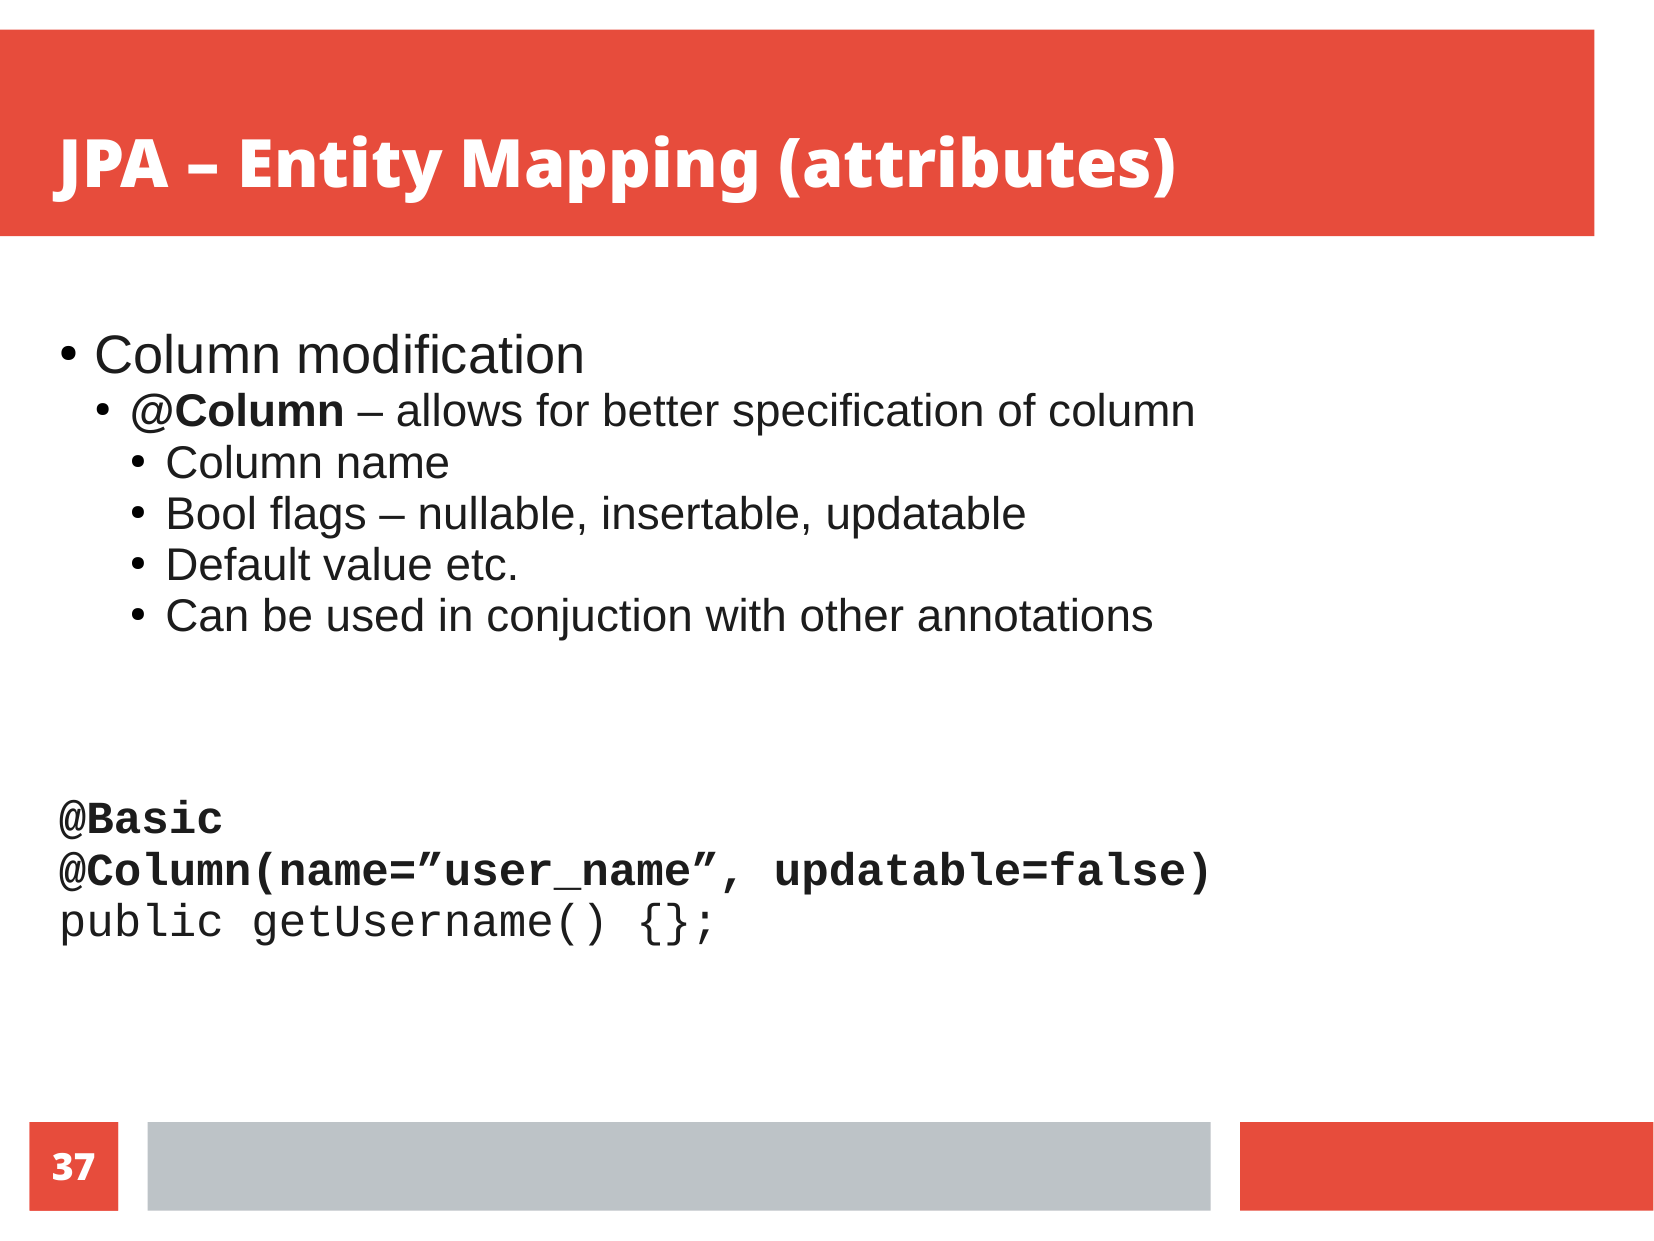

# JPA – Entity Mapping (attributes)
Column modification
@Column – allows for better specification of column
Column name
Bool flags – nullable, insertable, updatable
Default value etc.
Can be used in conjuction with other annotations
@Basic
@Column(name=”user_name”, updatable=false)
public getUsername() {};
37